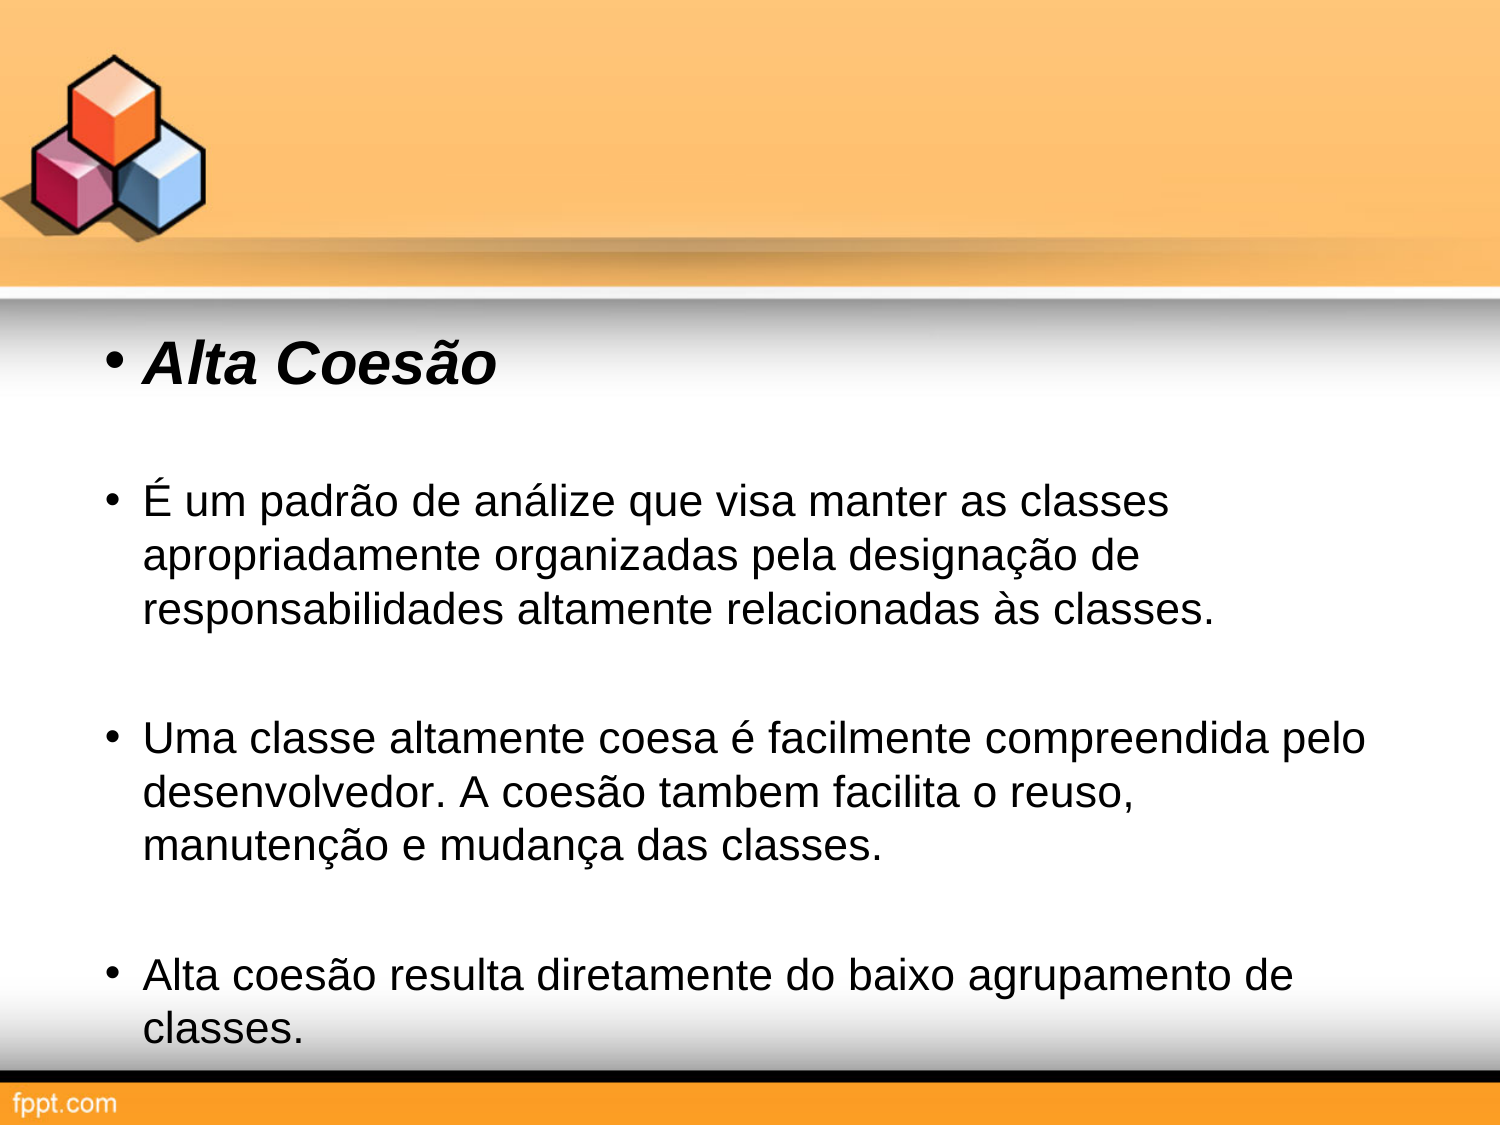

# Alta Coesão
É um padrão de análize que visa manter as classes apropriadamente organizadas pela designação de responsabilidades altamente relacionadas às classes.
Uma classe altamente coesa é facilmente compreendida pelo desenvolvedor. A coesão tambem facilita o reuso, manutenção e mudança das classes.
Alta coesão resulta diretamente do baixo agrupamento de classes.